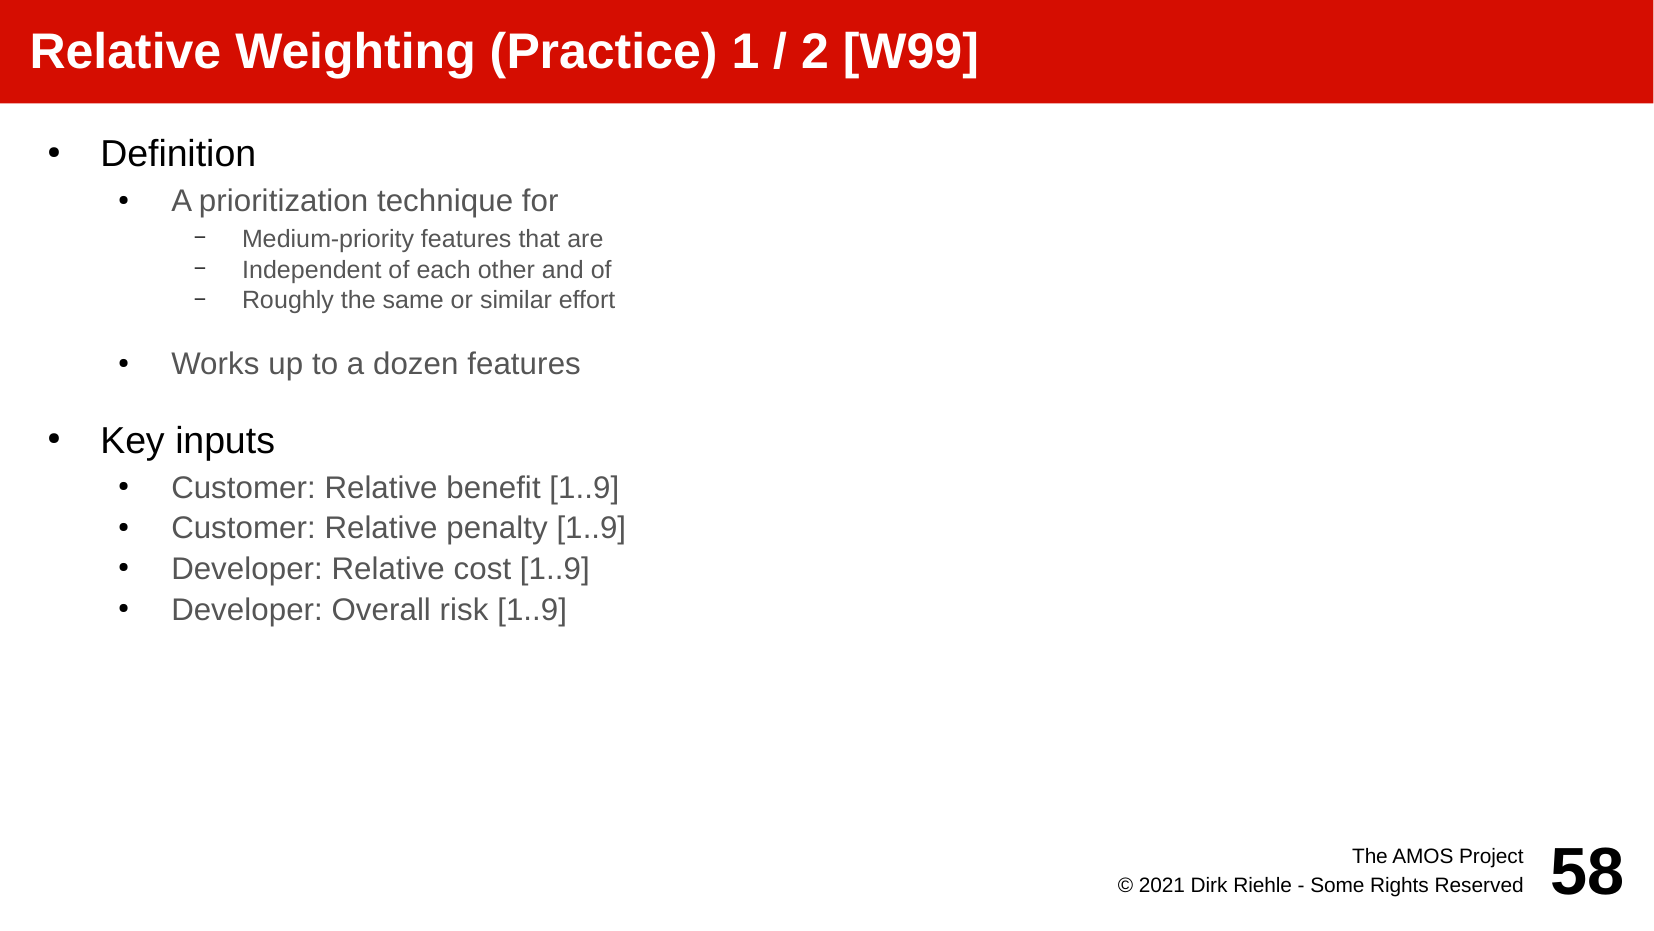

# Relative Weighting (Practice) 1 / 2 [W99]
Definition
A prioritization technique for
Medium-priority features that are
Independent of each other and of
Roughly the same or similar effort
Works up to a dozen features
Key inputs
Customer: Relative benefit [1..9]
Customer: Relative penalty [1..9]
Developer: Relative cost [1..9]
Developer: Overall risk [1..9]
The AMOS Project
58
© 2021 Dirk Riehle - Some Rights Reserved